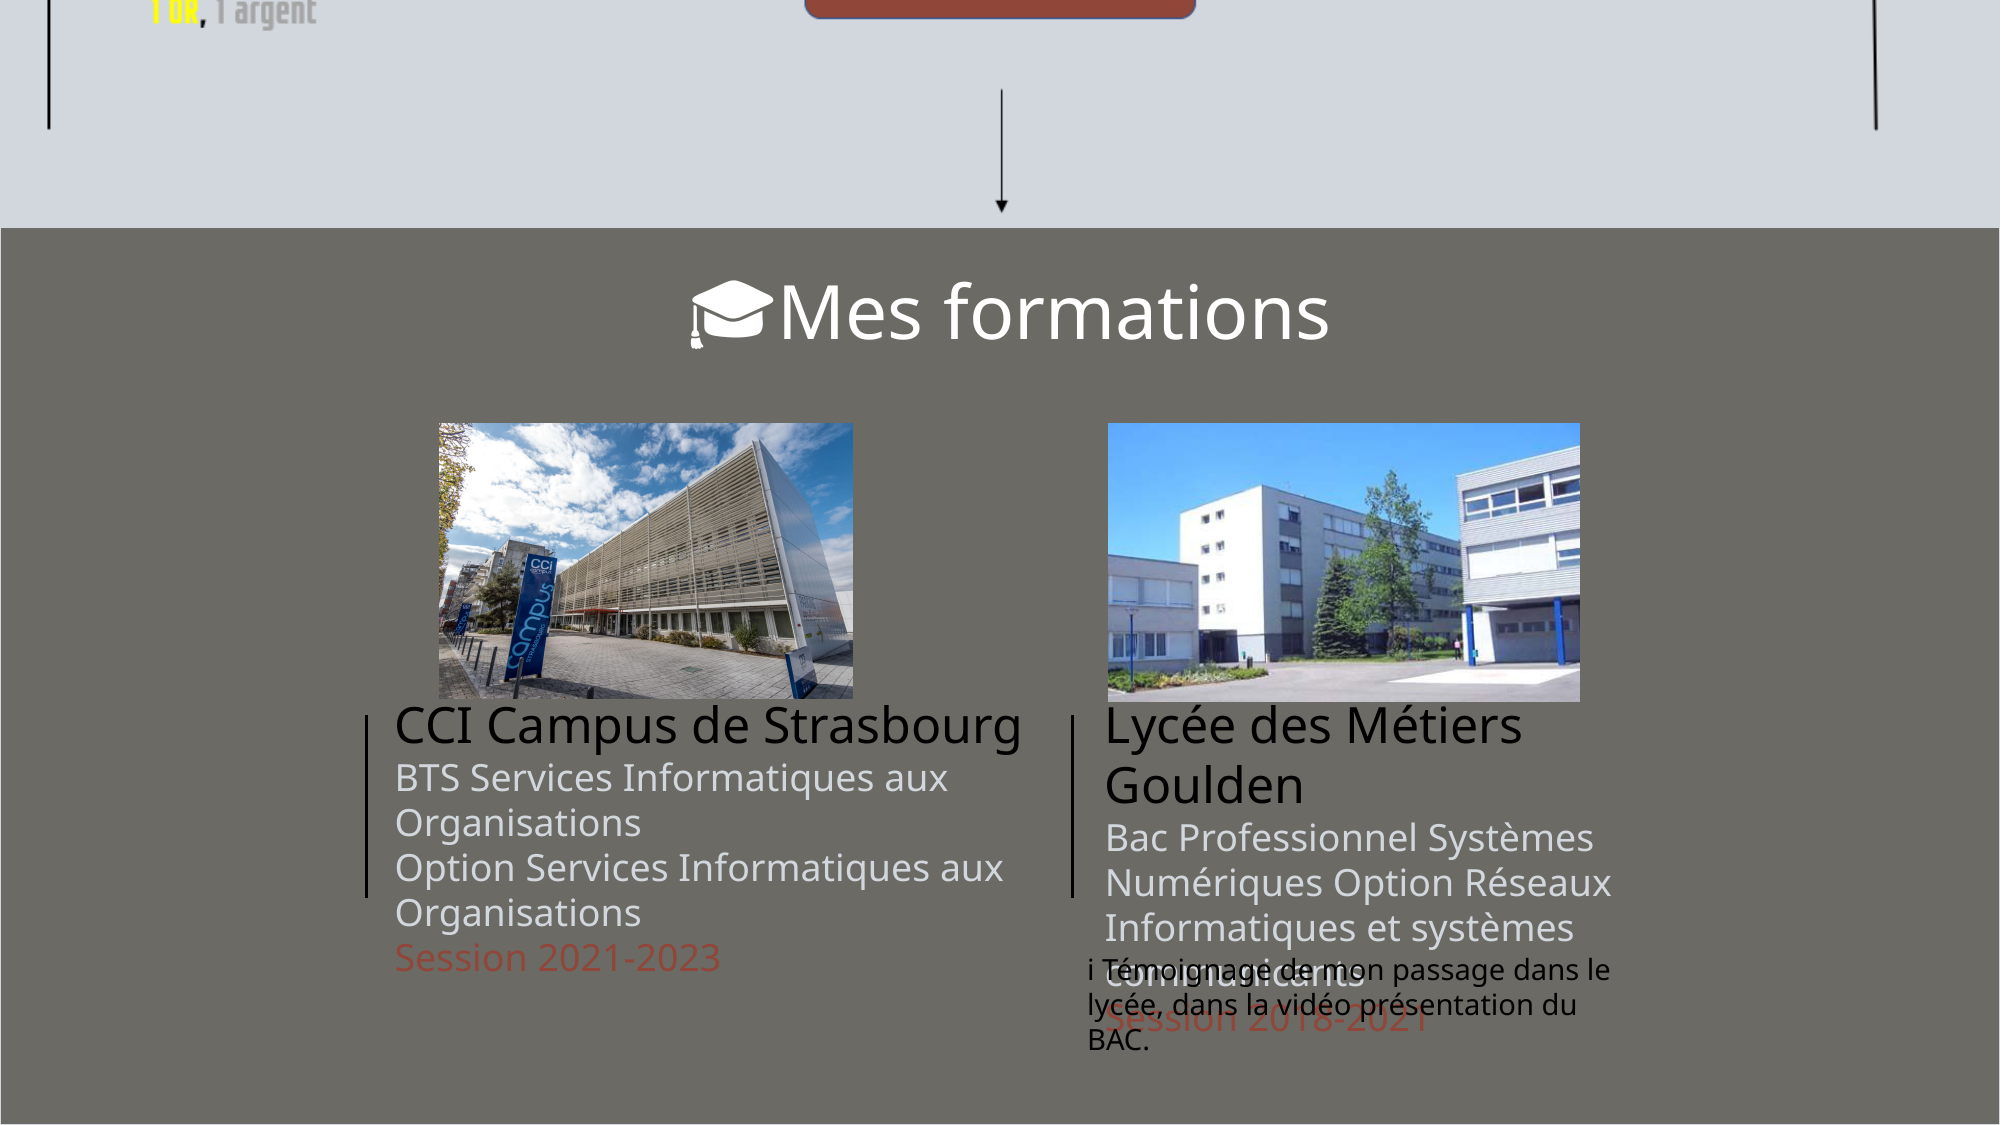

#
 🎓Mes formations
CCI Campus de Strasbourg
BTS Services Informatiques aux Organisations
Option Services Informatiques aux Organisations
Session 2021-2023
Lycée des Métiers Goulden
Bac Professionnel Systèmes Numériques Option Réseaux Informatiques et systèmes communicants
Session 2018-2021
ℹ Témoignage de mon passage dans le lycée, dans la vidéo présentation du BAC.